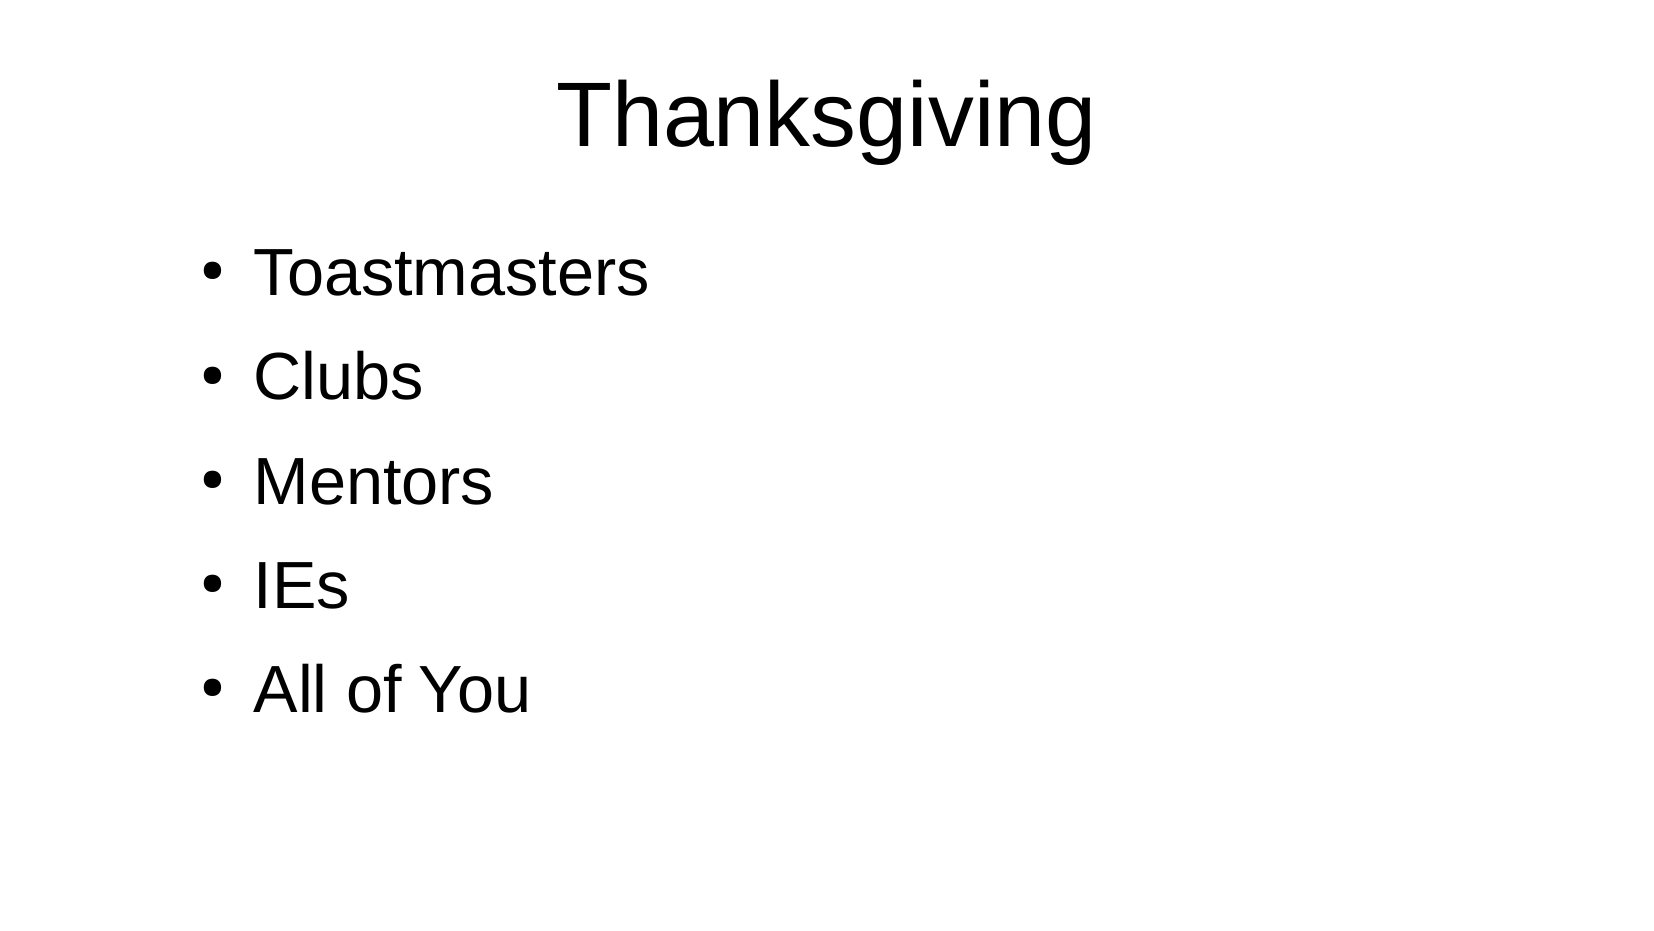

# Thanksgiving
Toastmasters
Clubs
Mentors
IEs
All of You